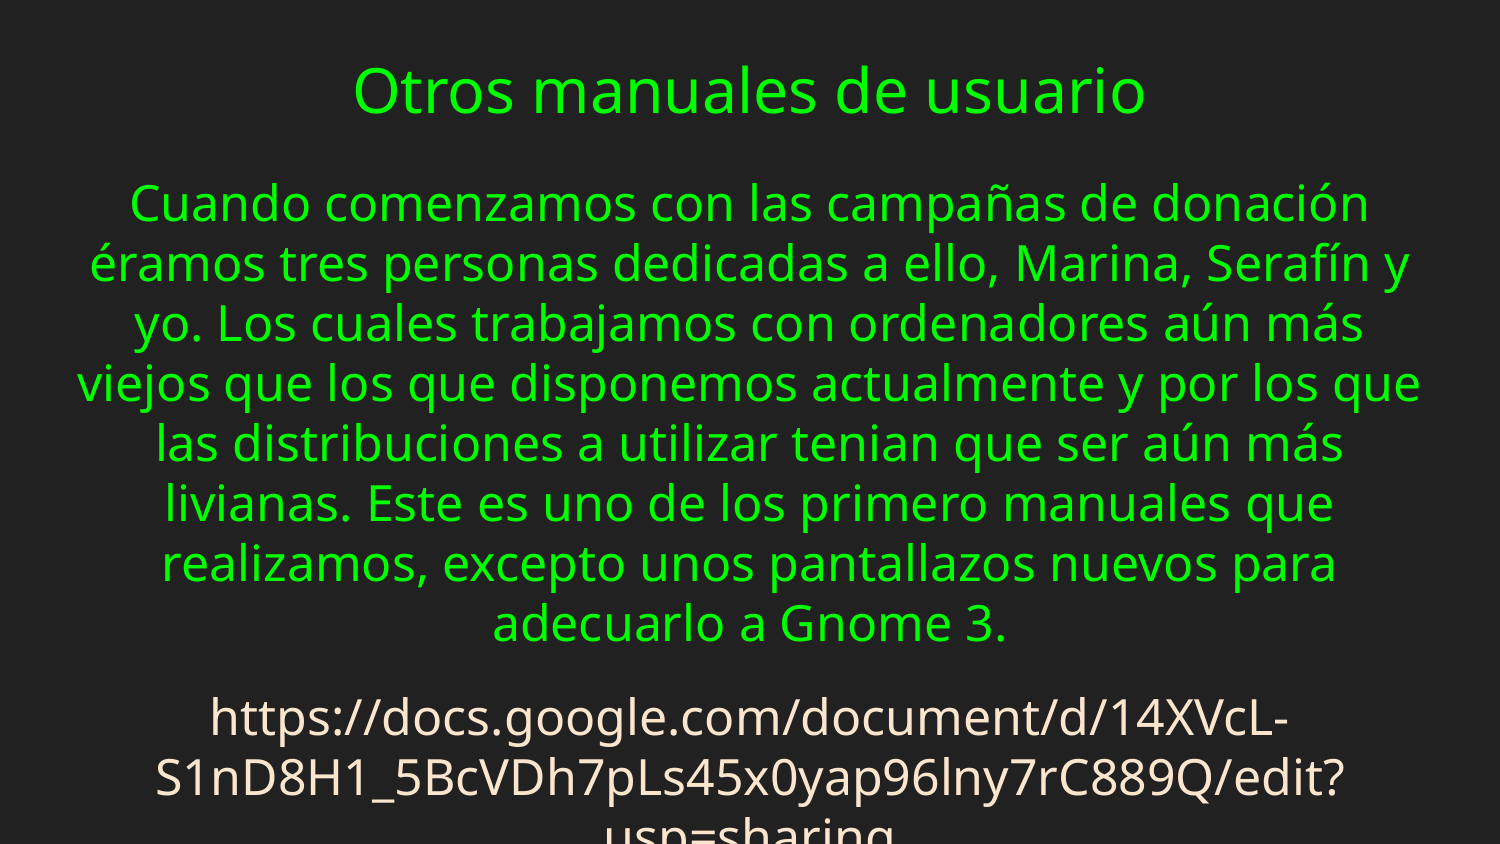

# Otros manuales de usuario
Cuando comenzamos con las campañas de donación éramos tres personas dedicadas a ello, Marina, Serafín y yo. Los cuales trabajamos con ordenadores aún más viejos que los que disponemos actualmente y por los que las distribuciones a utilizar tenian que ser aún más livianas. Este es uno de los primero manuales que realizamos, excepto unos pantallazos nuevos para adecuarlo a Gnome 3.
https://docs.google.com/document/d/14XVcL-S1nD8H1_5BcVDh7pLs45x0yap96lny7rC889Q/edit?usp=sharing